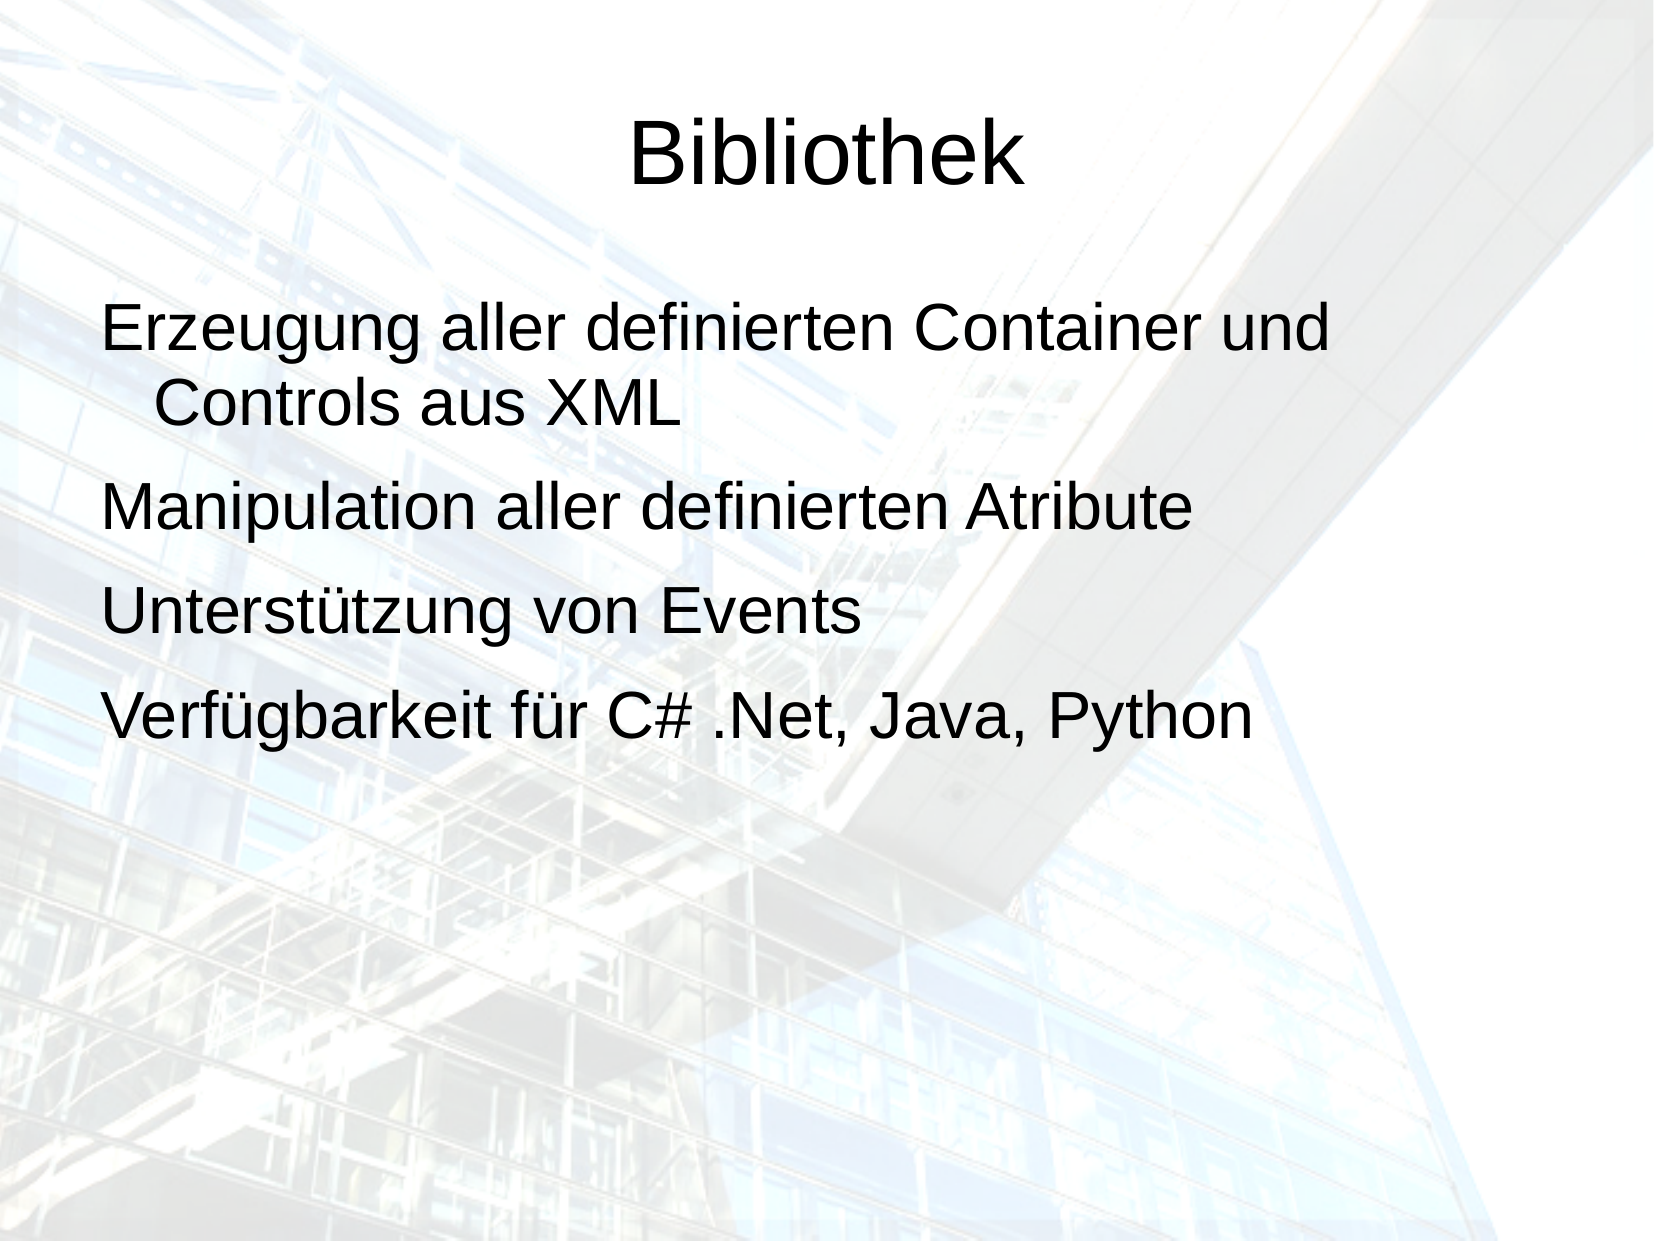

# Bibliothek
Erzeugung aller definierten Container und Controls aus XML
Manipulation aller definierten Atribute
Unterstützung von Events
Verfügbarkeit für C# .Net, Java, Python